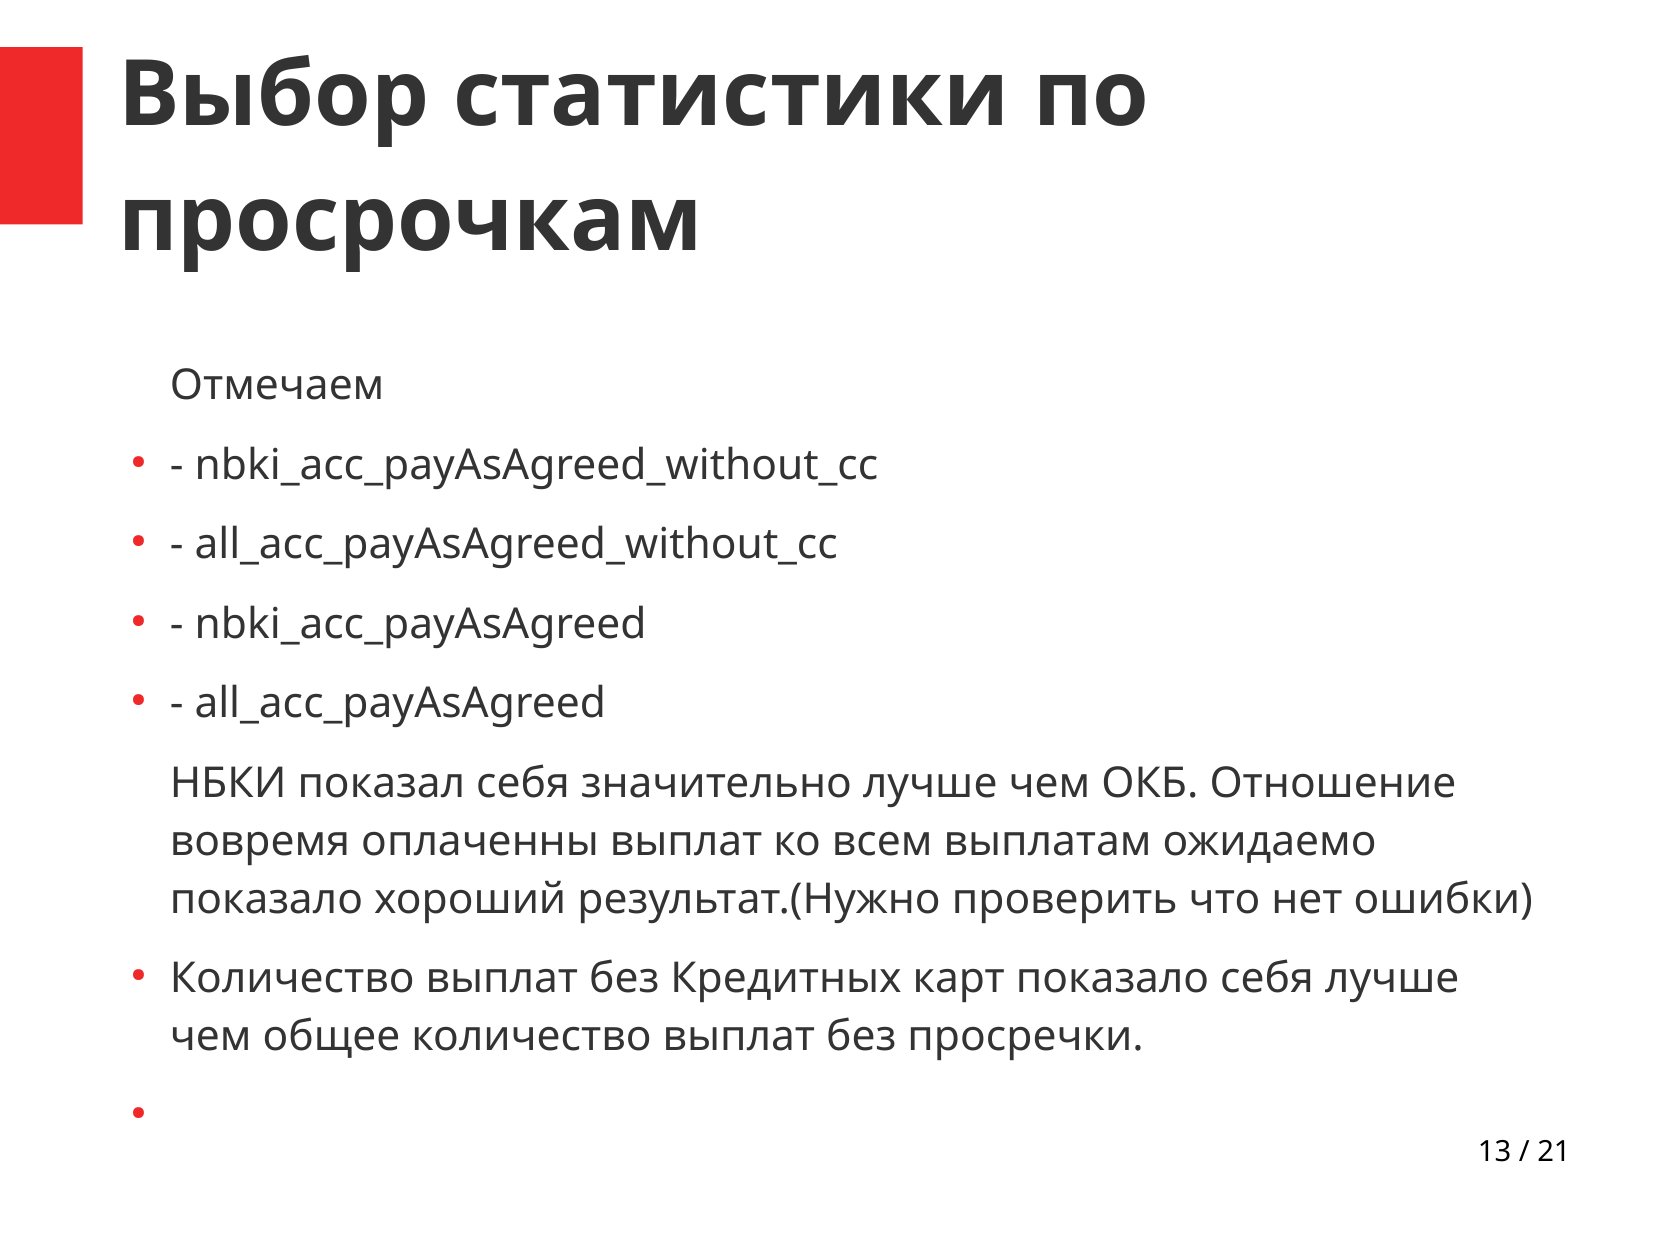

# Выбор статистики по просрочкам
Отмечаем
- nbki_acc_payAsAgreed_without_cc
- all_acc_payAsAgreed_without_cc
- nbki_acc_payAsAgreed
- all_acc_payAsAgreed
НБКИ показал себя значительно лучше чем ОКБ. Отношение вовремя оплаченны выплат ко всем выплатам ожидаемо показало хороший результат.(Нужно проверить что нет ошибки)
Количество выплат без Кредитных карт показало себя лучше чем общее количество выплат без просречки.
13